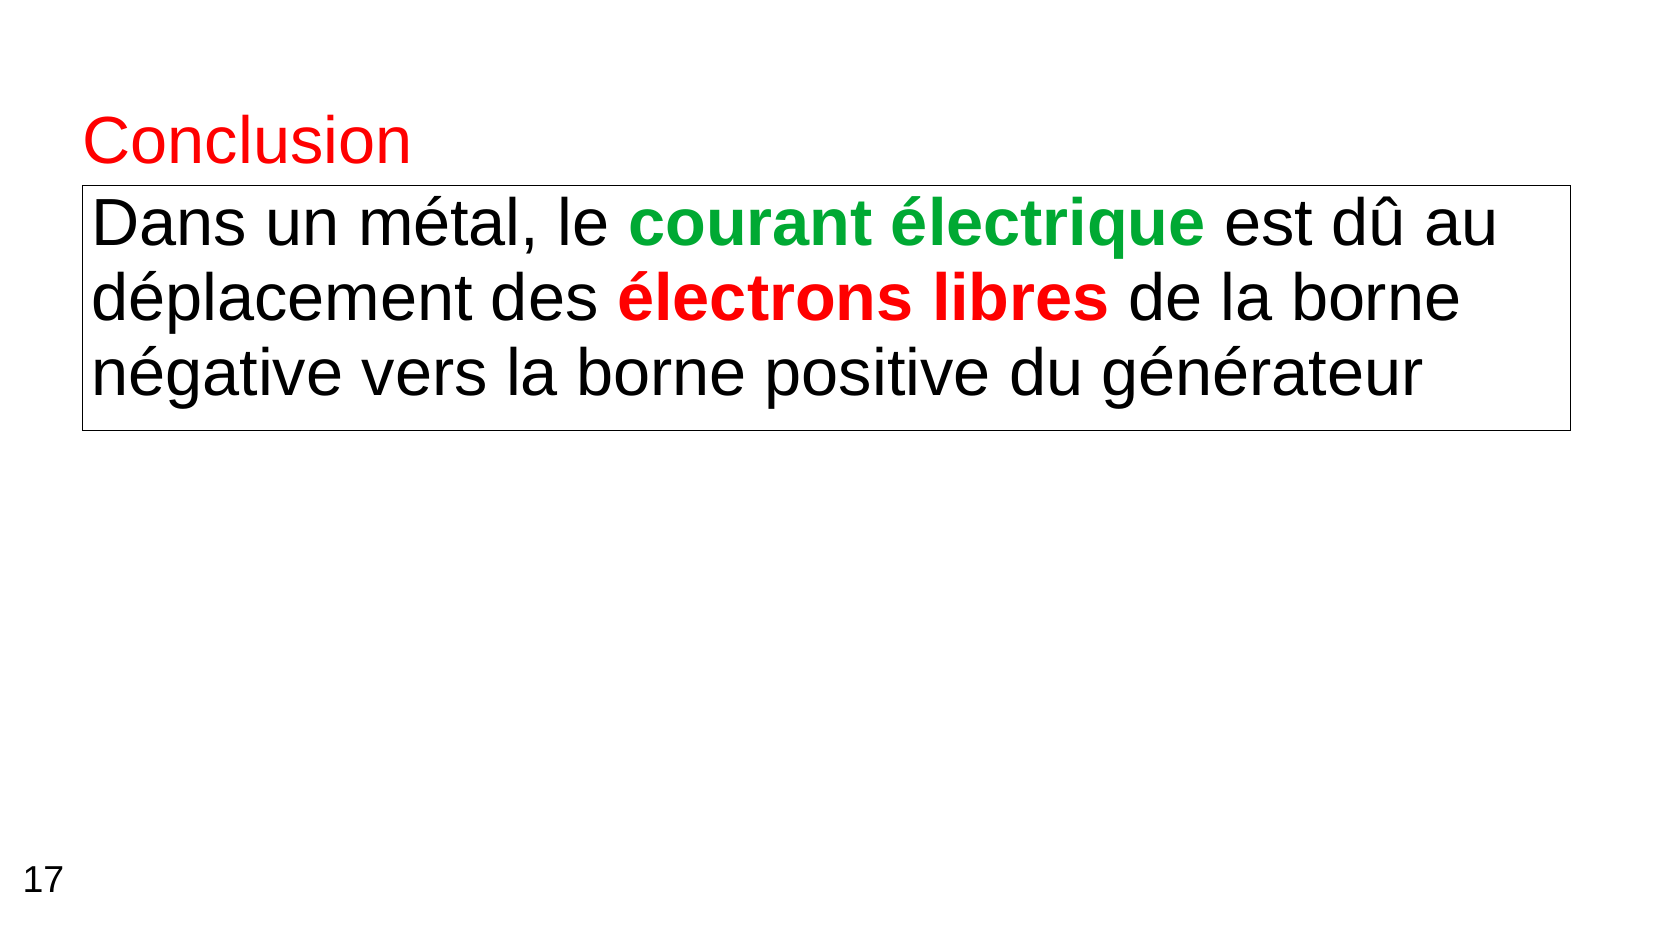

# Conclusion
Dans un métal, le courant électrique est dû au déplacement des électrons libres de la borne négative vers la borne positive du générateur